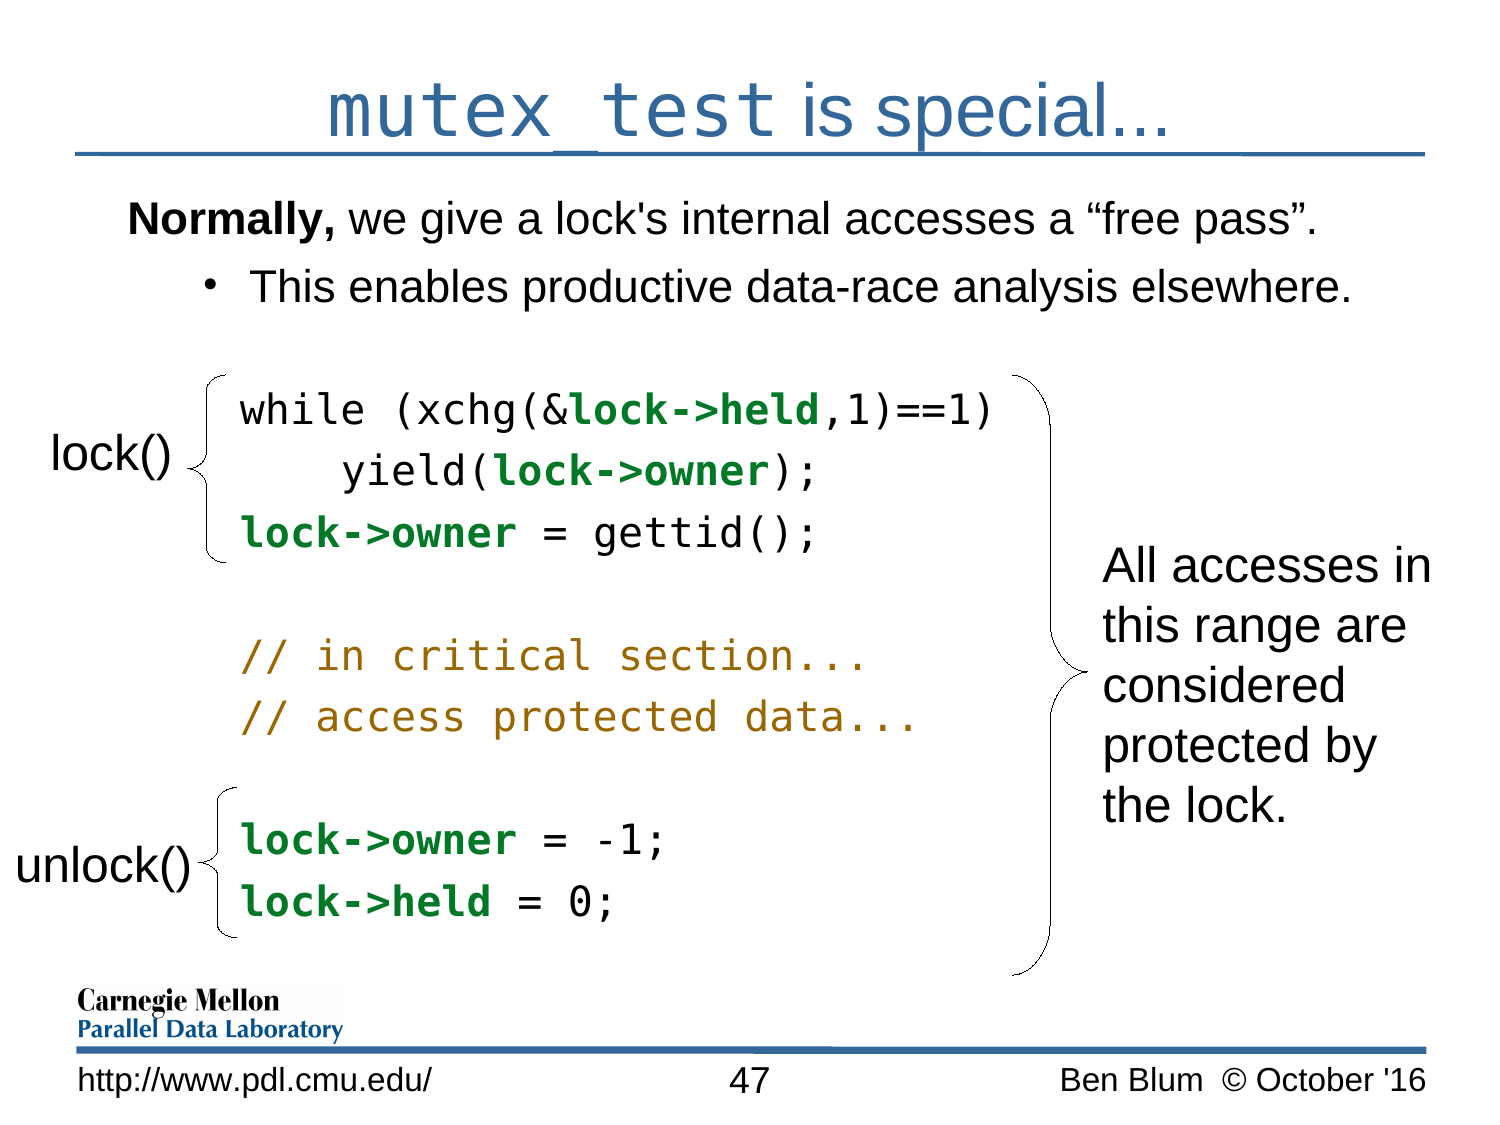

# mutex_test is special...
Normally, we give a lock's internal accesses a “free pass”.
This enables productive data-race analysis elsewhere.
while (xchg(&lock->held,1)==1)
 yield(lock->owner);
lock->owner = gettid();
// in critical section...
// access protected data...
lock->owner = -1;
lock->held = 0;
lock()
All accesses in this range are considered protected by the lock.
unlock()
47